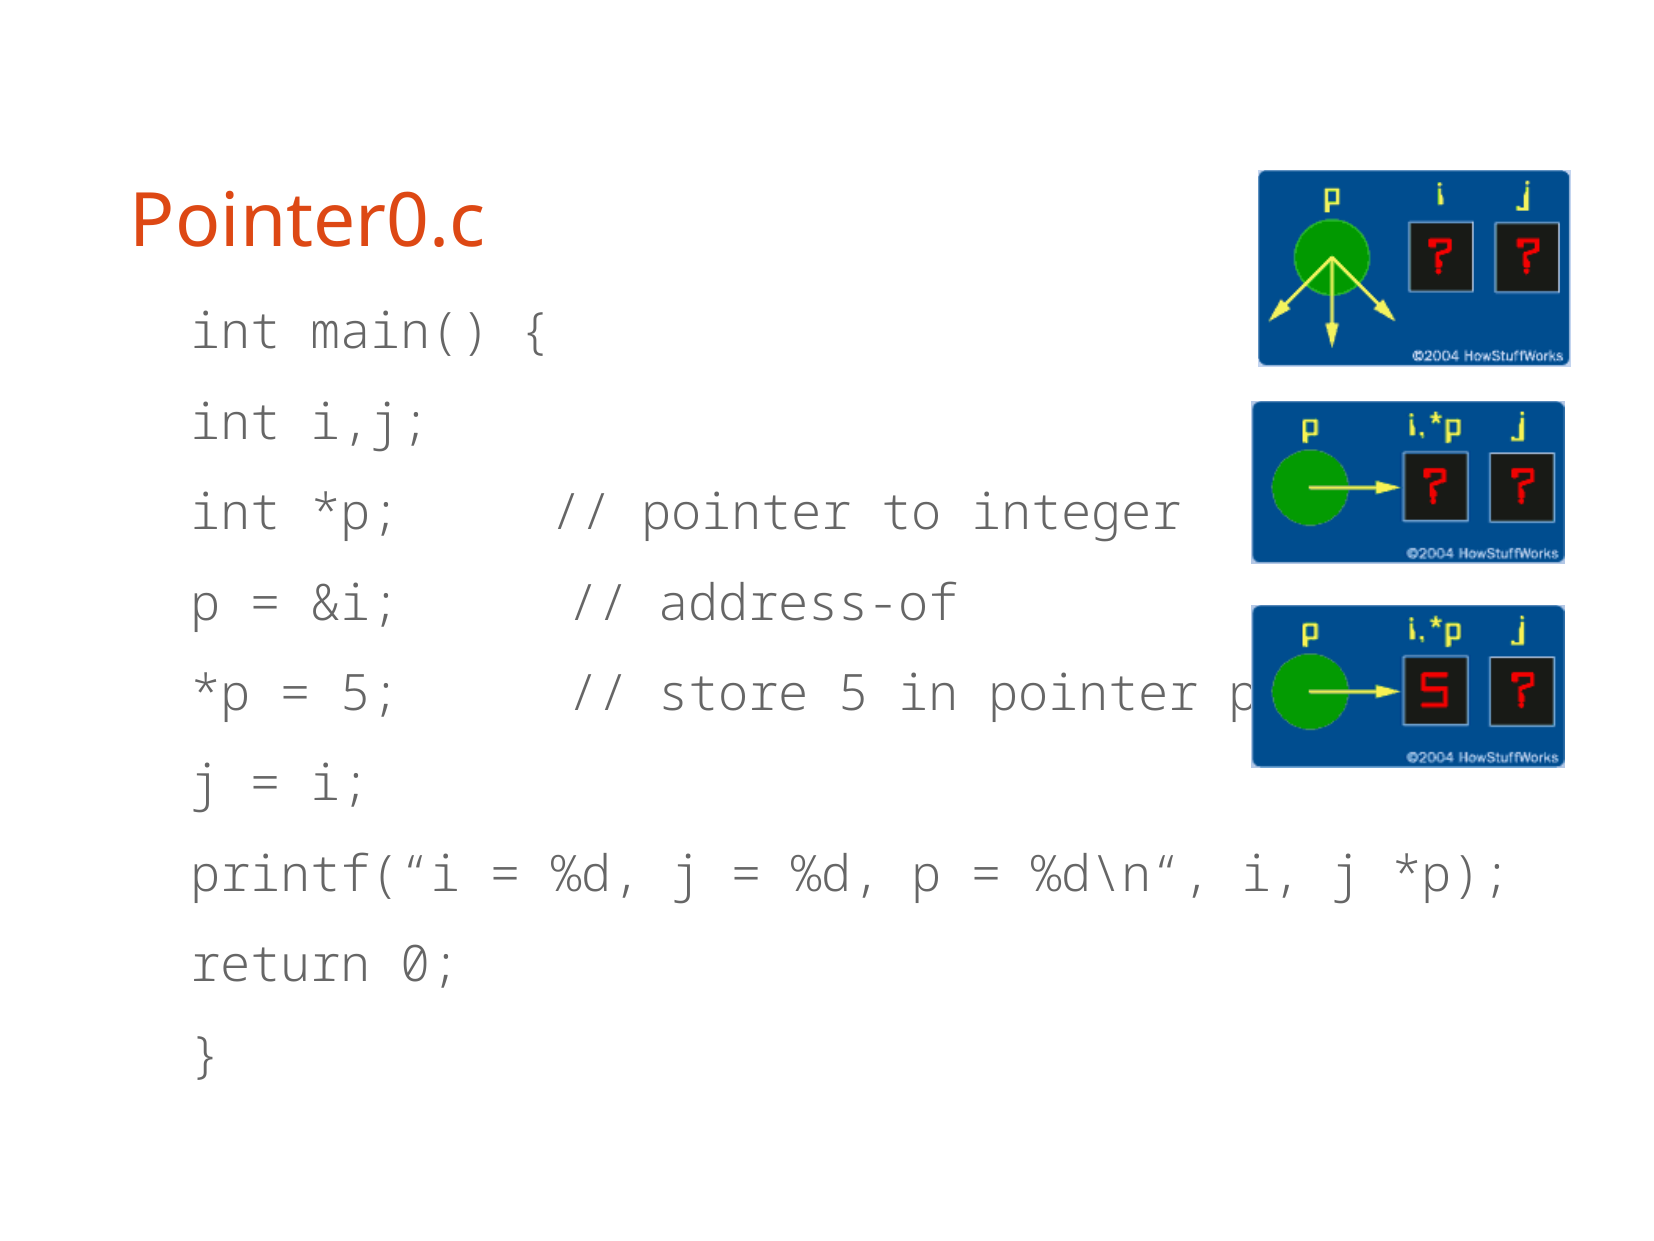

# Pointer0.c
int main() {
int i,j;
int *p; // pointer to integer
p = &i;		 // address-of
*p = 5;		 // store 5 in pointer p
j = i;
printf(“i = %d, j = %d, p = %d\n“, i, j *p);
return 0;
}